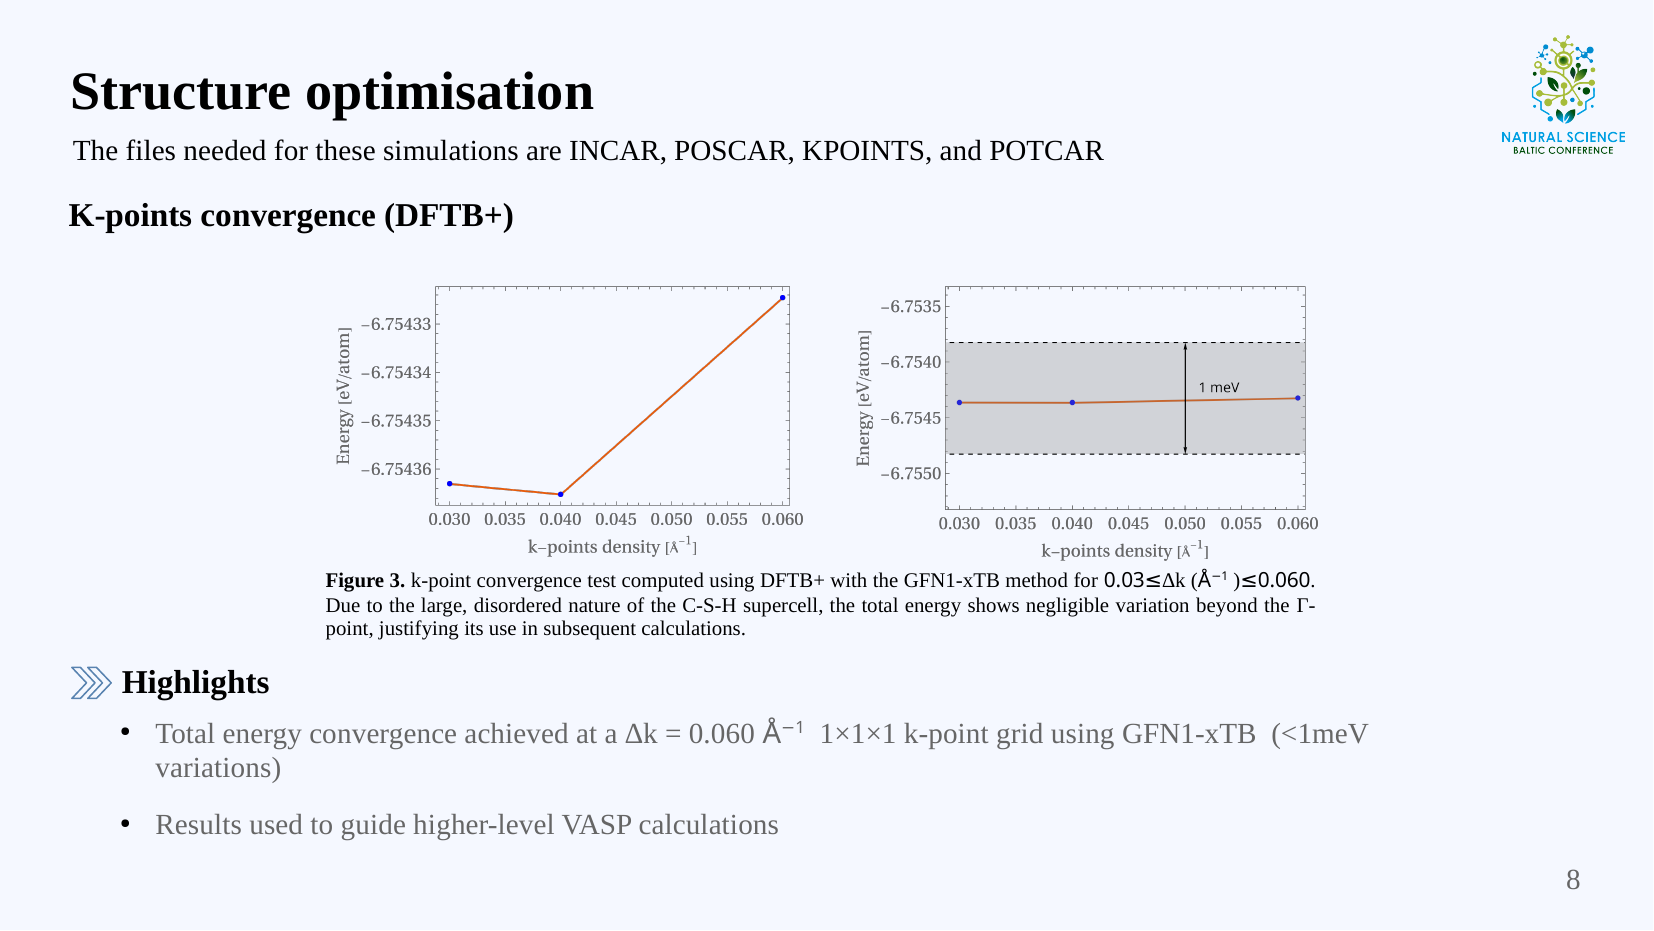

# Structure optimisation
The files needed for these simulations are INCAR, POSCAR, KPOINTS, and POTCAR
K-points convergence (DFTB+)
Figure 3. k-point convergence test computed using DFTB+ with the GFN1-xTB method for 0.03≤∆k (Å−1 )≤0.060. Due to the large, disordered nature of the C-S-H supercell, the total energy shows negligible variation beyond the Γ-point, justifying its use in subsequent calculations.
Highlights
Total energy convergence achieved at a ∆k = 0.060 Å−1 1×1×1 k-point grid using GFN1-xTB (<1meV variations)
Results used to guide higher-level VASP calculations